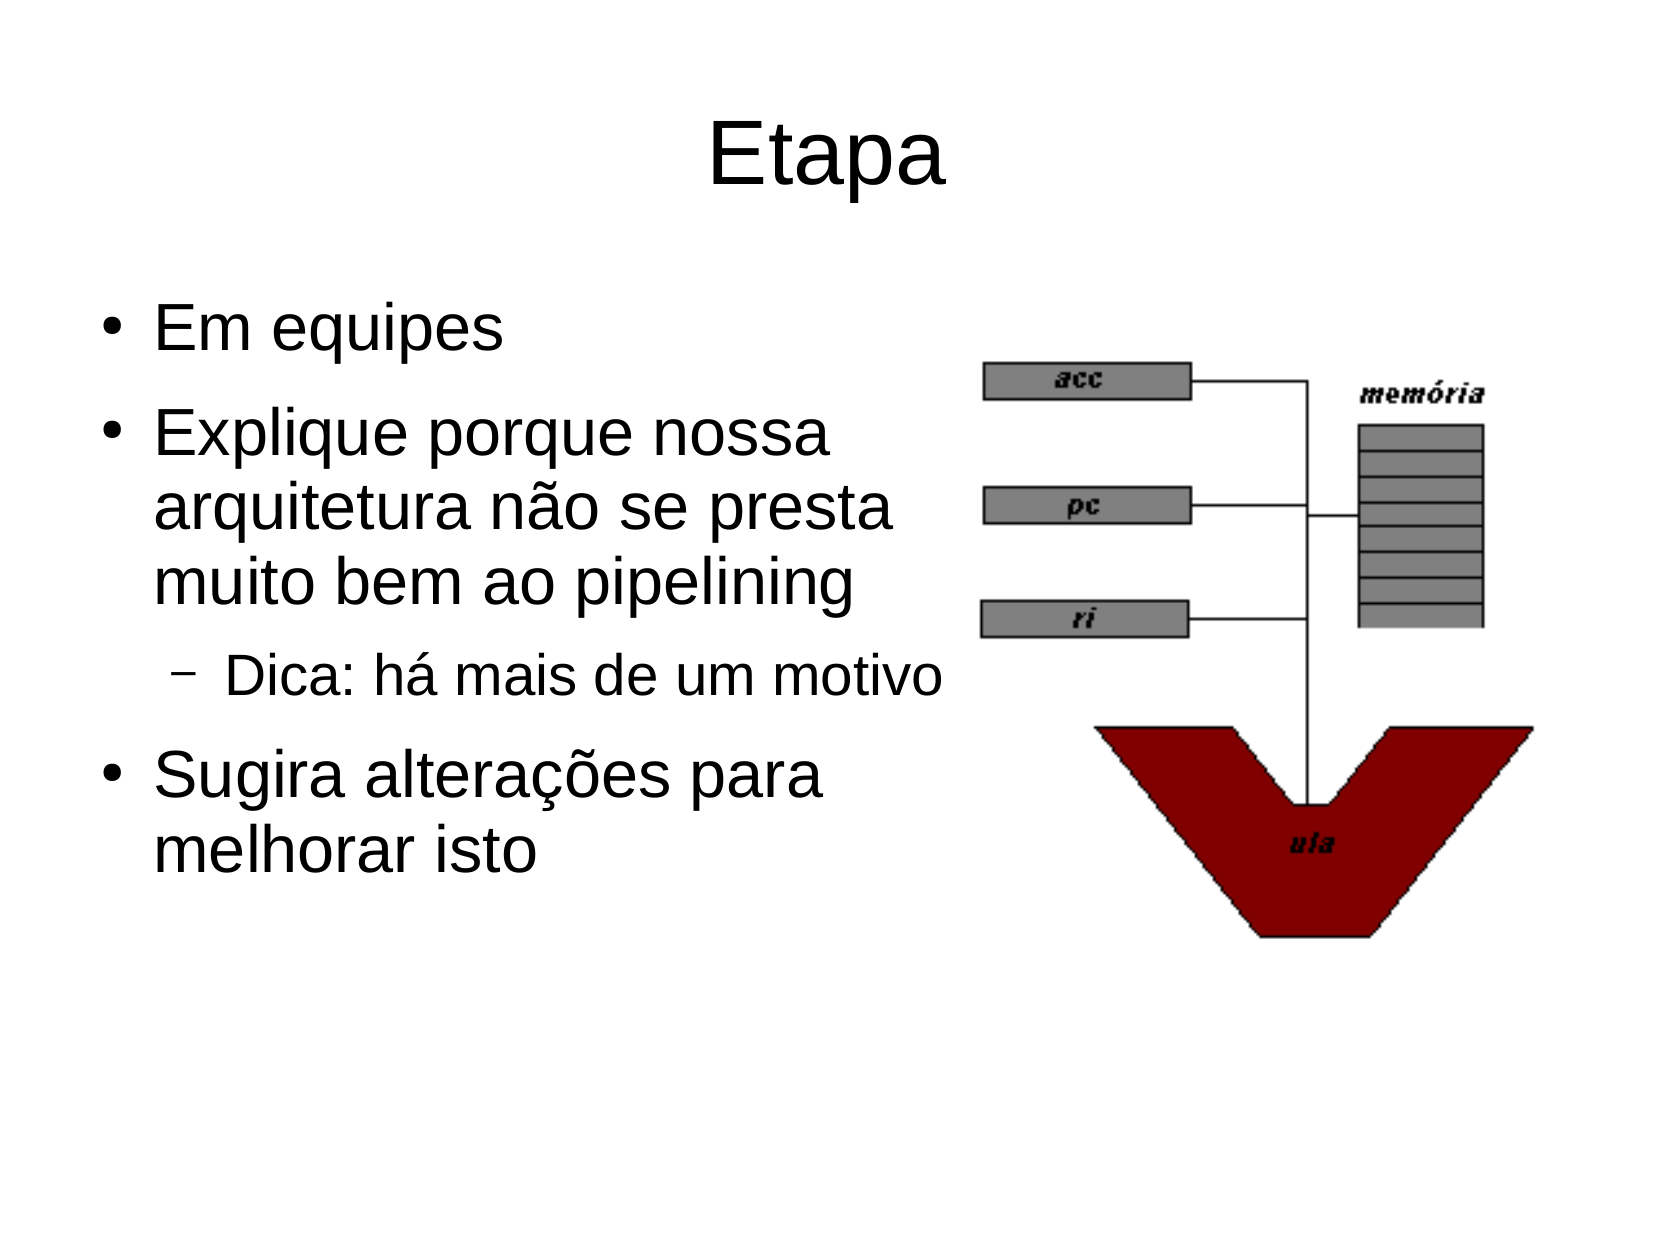

# Etapa
Em equipes
Explique porque nossa arquitetura não se presta muito bem ao pipelining
Dica: há mais de um motivo
Sugira alterações para melhorar isto